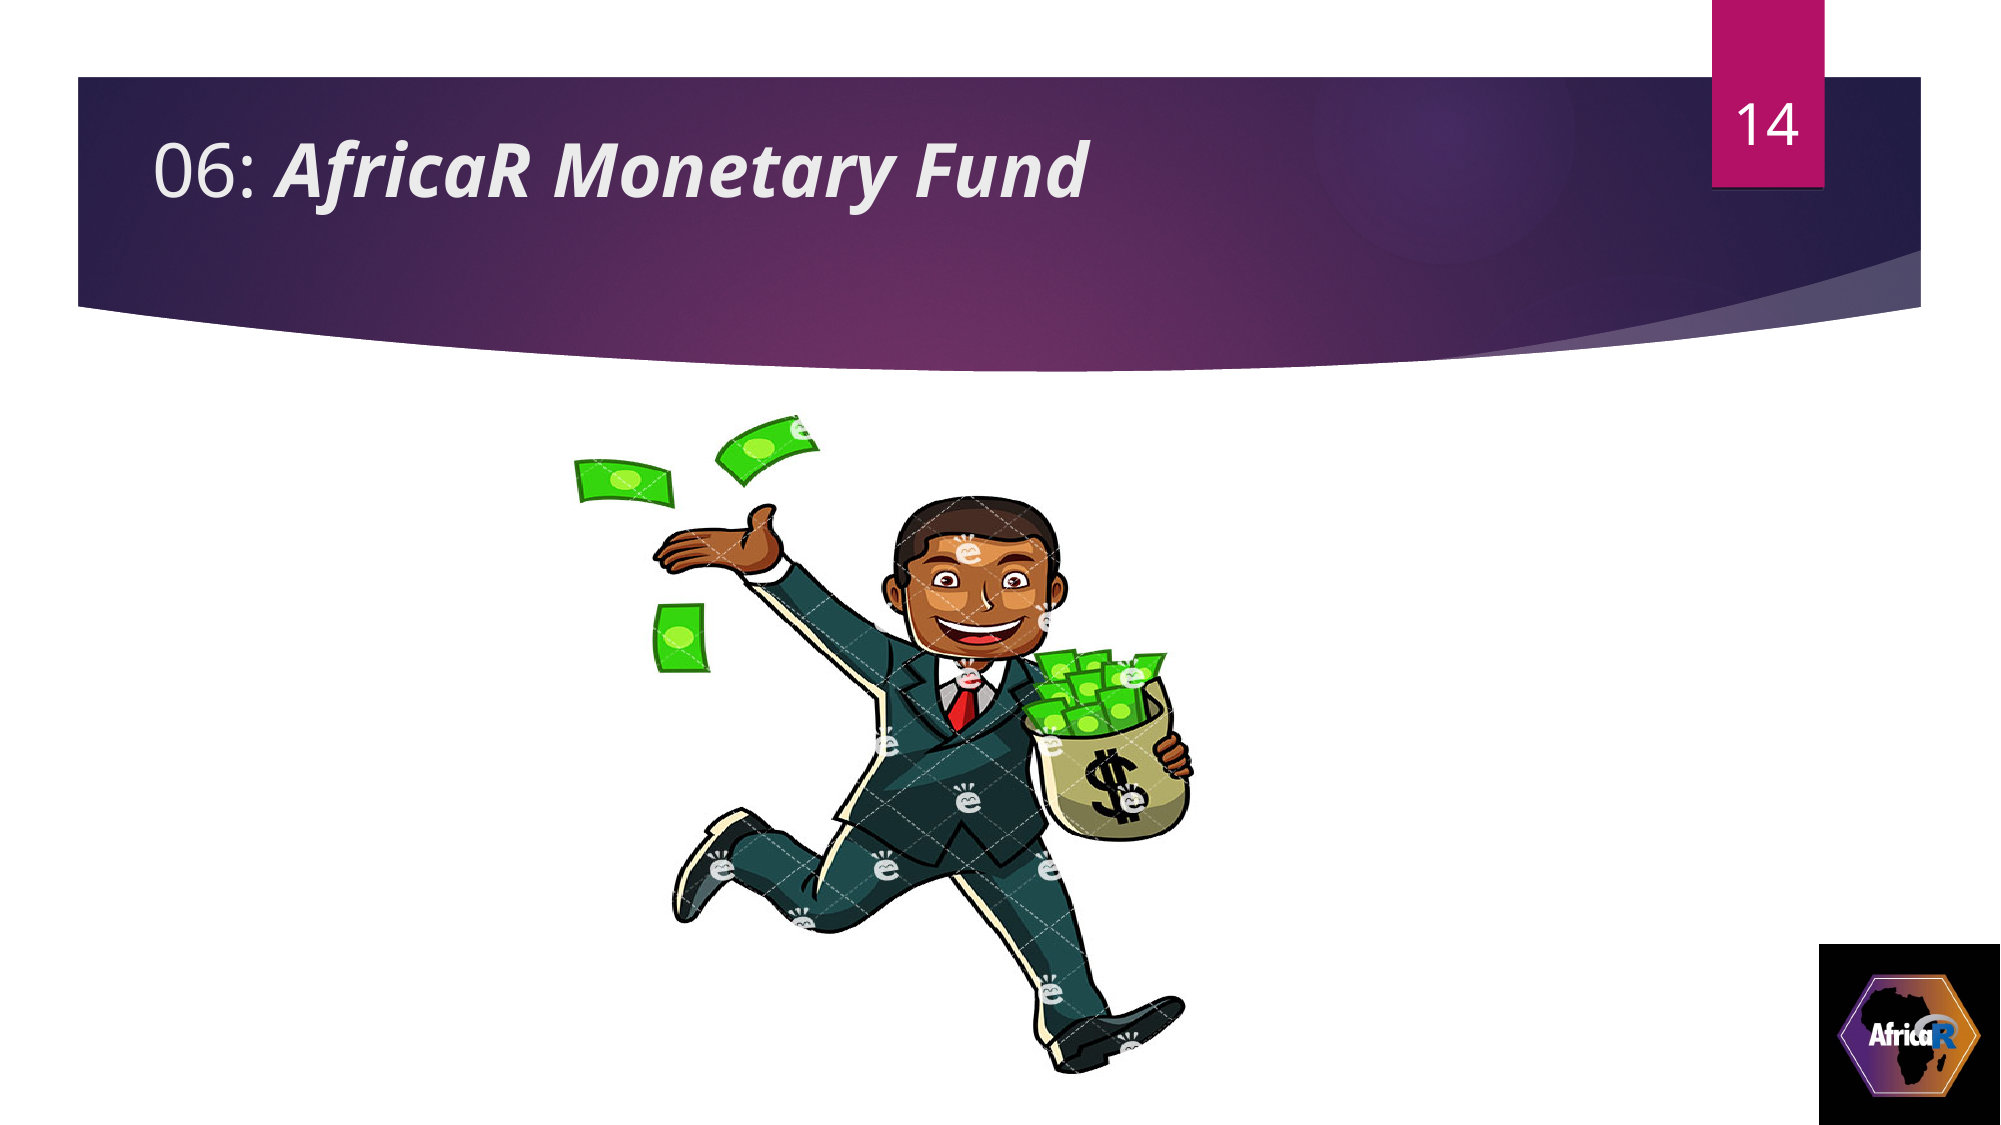

14
# 06: AfricaR Monetary Fund
@AfricaRUsers